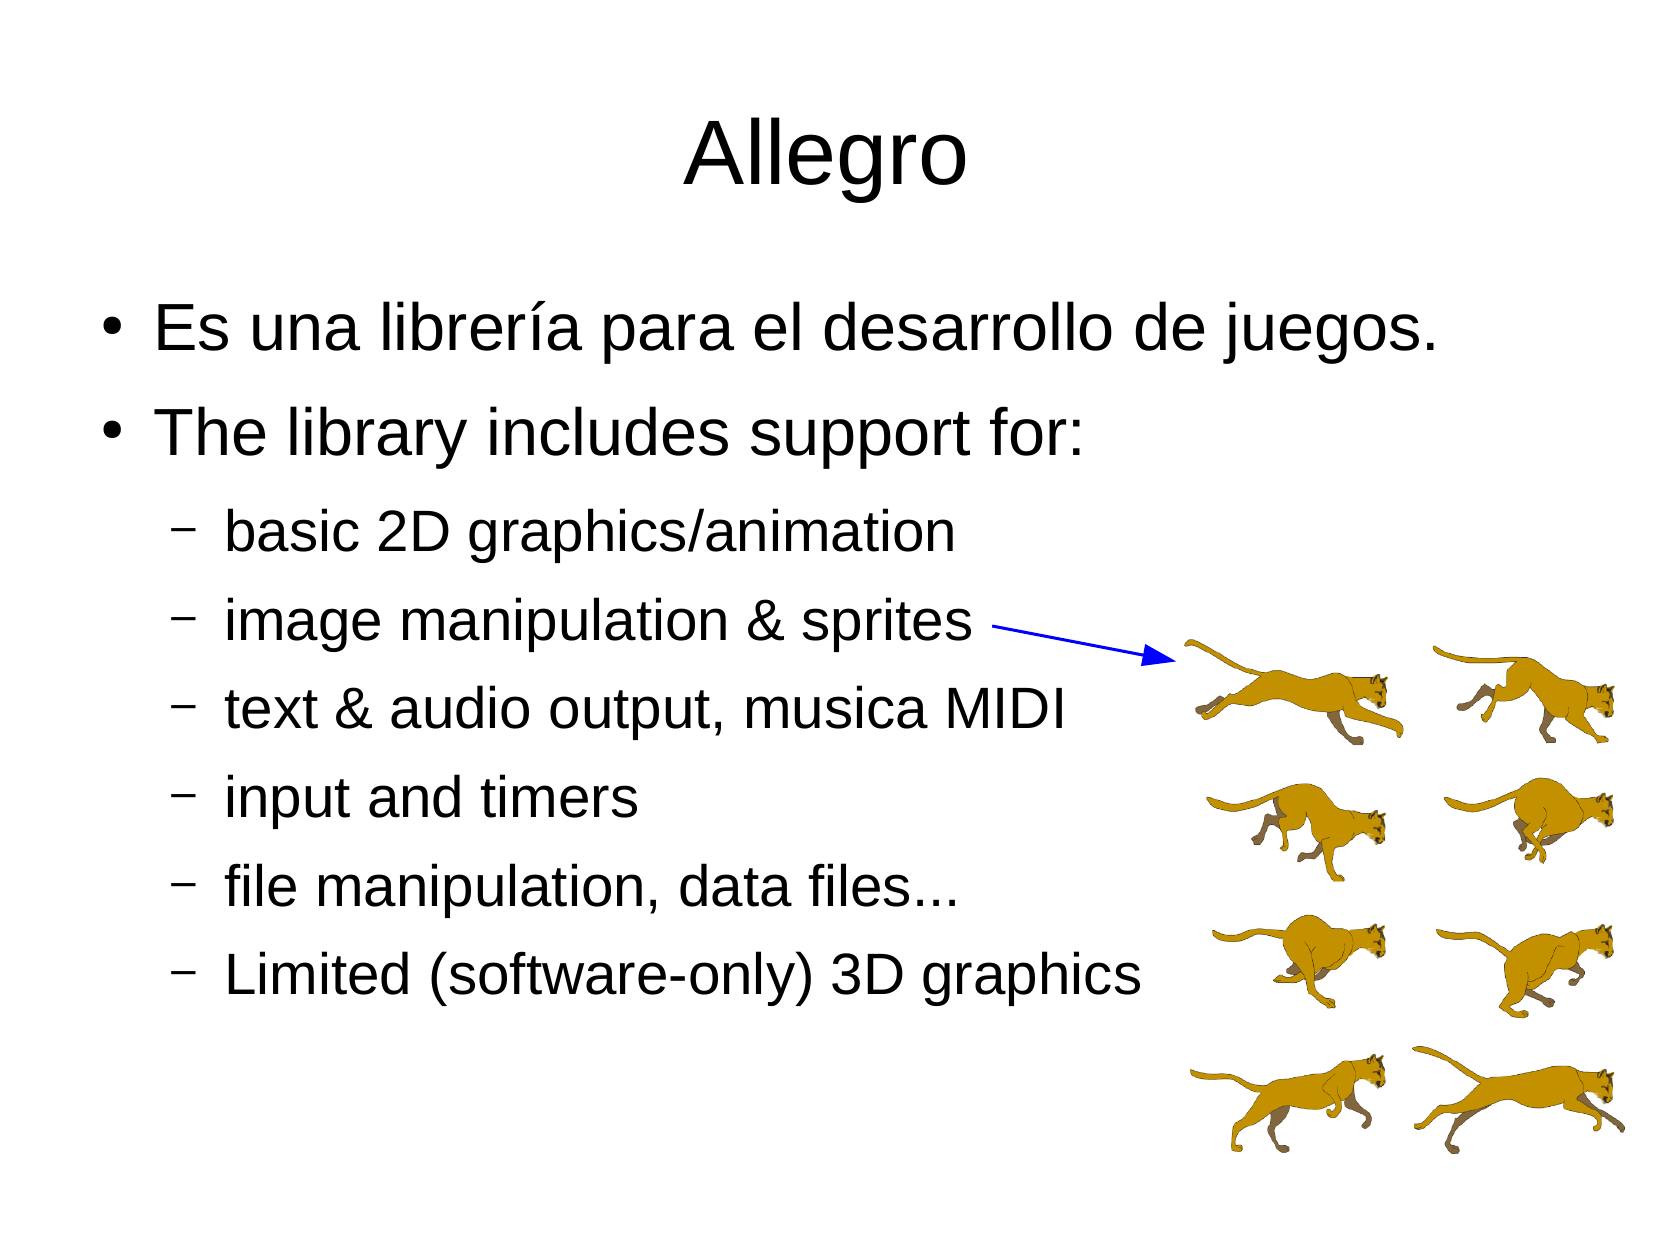

# Allegro
Es una librería para el desarrollo de juegos.
The library includes support for:
basic 2D graphics/animation
image manipulation & sprites
text & audio output, musica MIDI
input and timers
file manipulation, data files...
Limited (software-only) 3D graphics